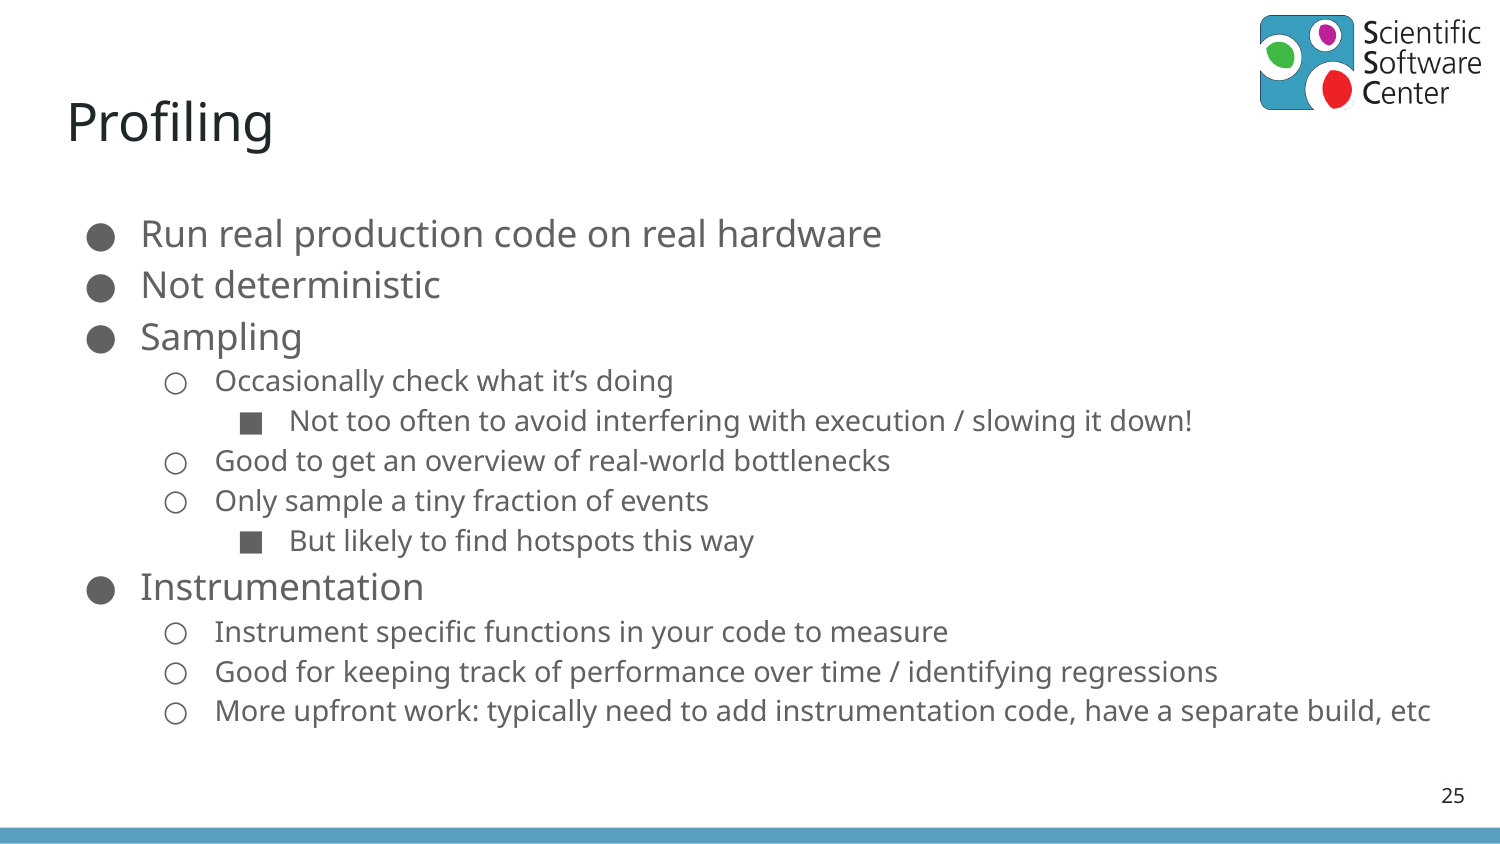

# Profiling
Run real production code on real hardware
Not deterministic
Sampling
Occasionally check what it’s doing
Not too often to avoid interfering with execution / slowing it down!
Good to get an overview of real-world bottlenecks
Only sample a tiny fraction of events
But likely to find hotspots this way
Instrumentation
Instrument specific functions in your code to measure
Good for keeping track of performance over time / identifying regressions
More upfront work: typically need to add instrumentation code, have a separate build, etc